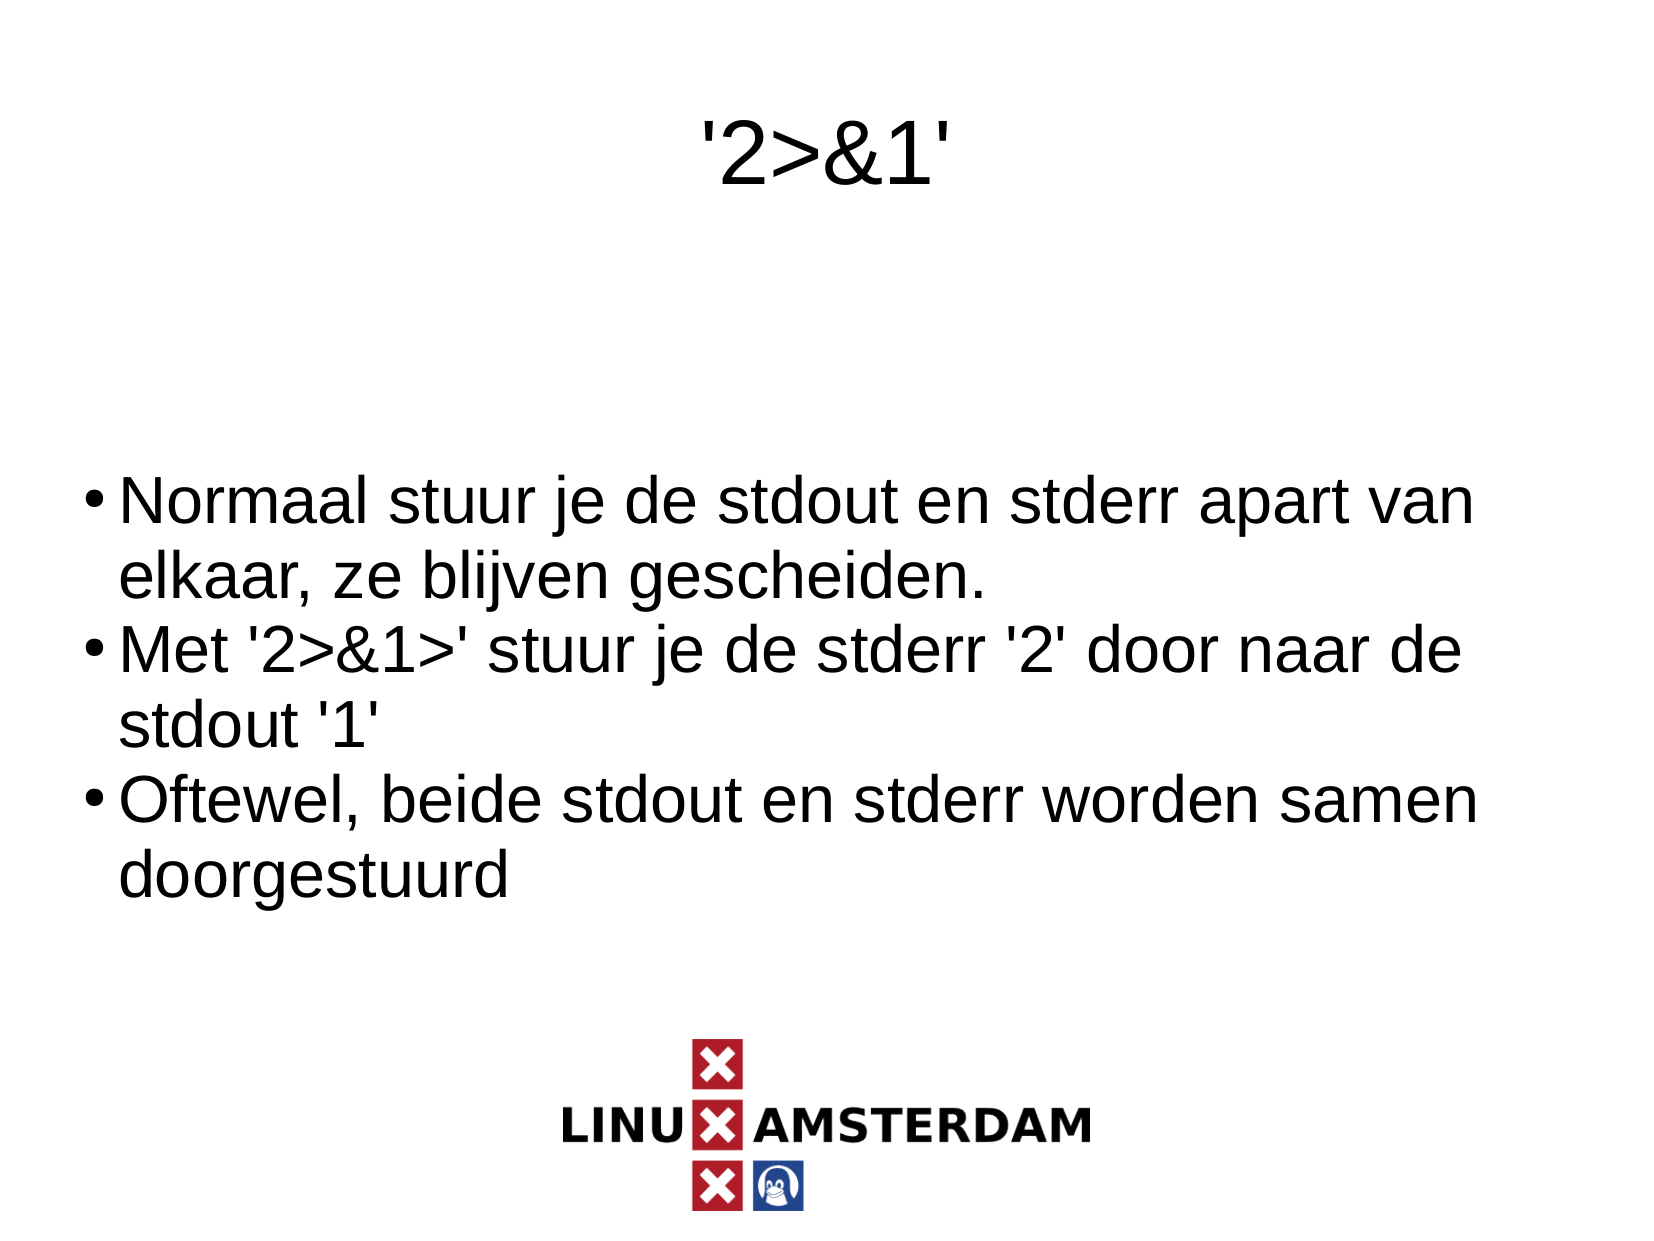

# '2>&1'
Normaal stuur je de stdout en stderr apart van elkaar, ze blijven gescheiden.
Met '2>&1>' stuur je de stderr '2' door naar de stdout '1'
Oftewel, beide stdout en stderr worden samen doorgestuurd